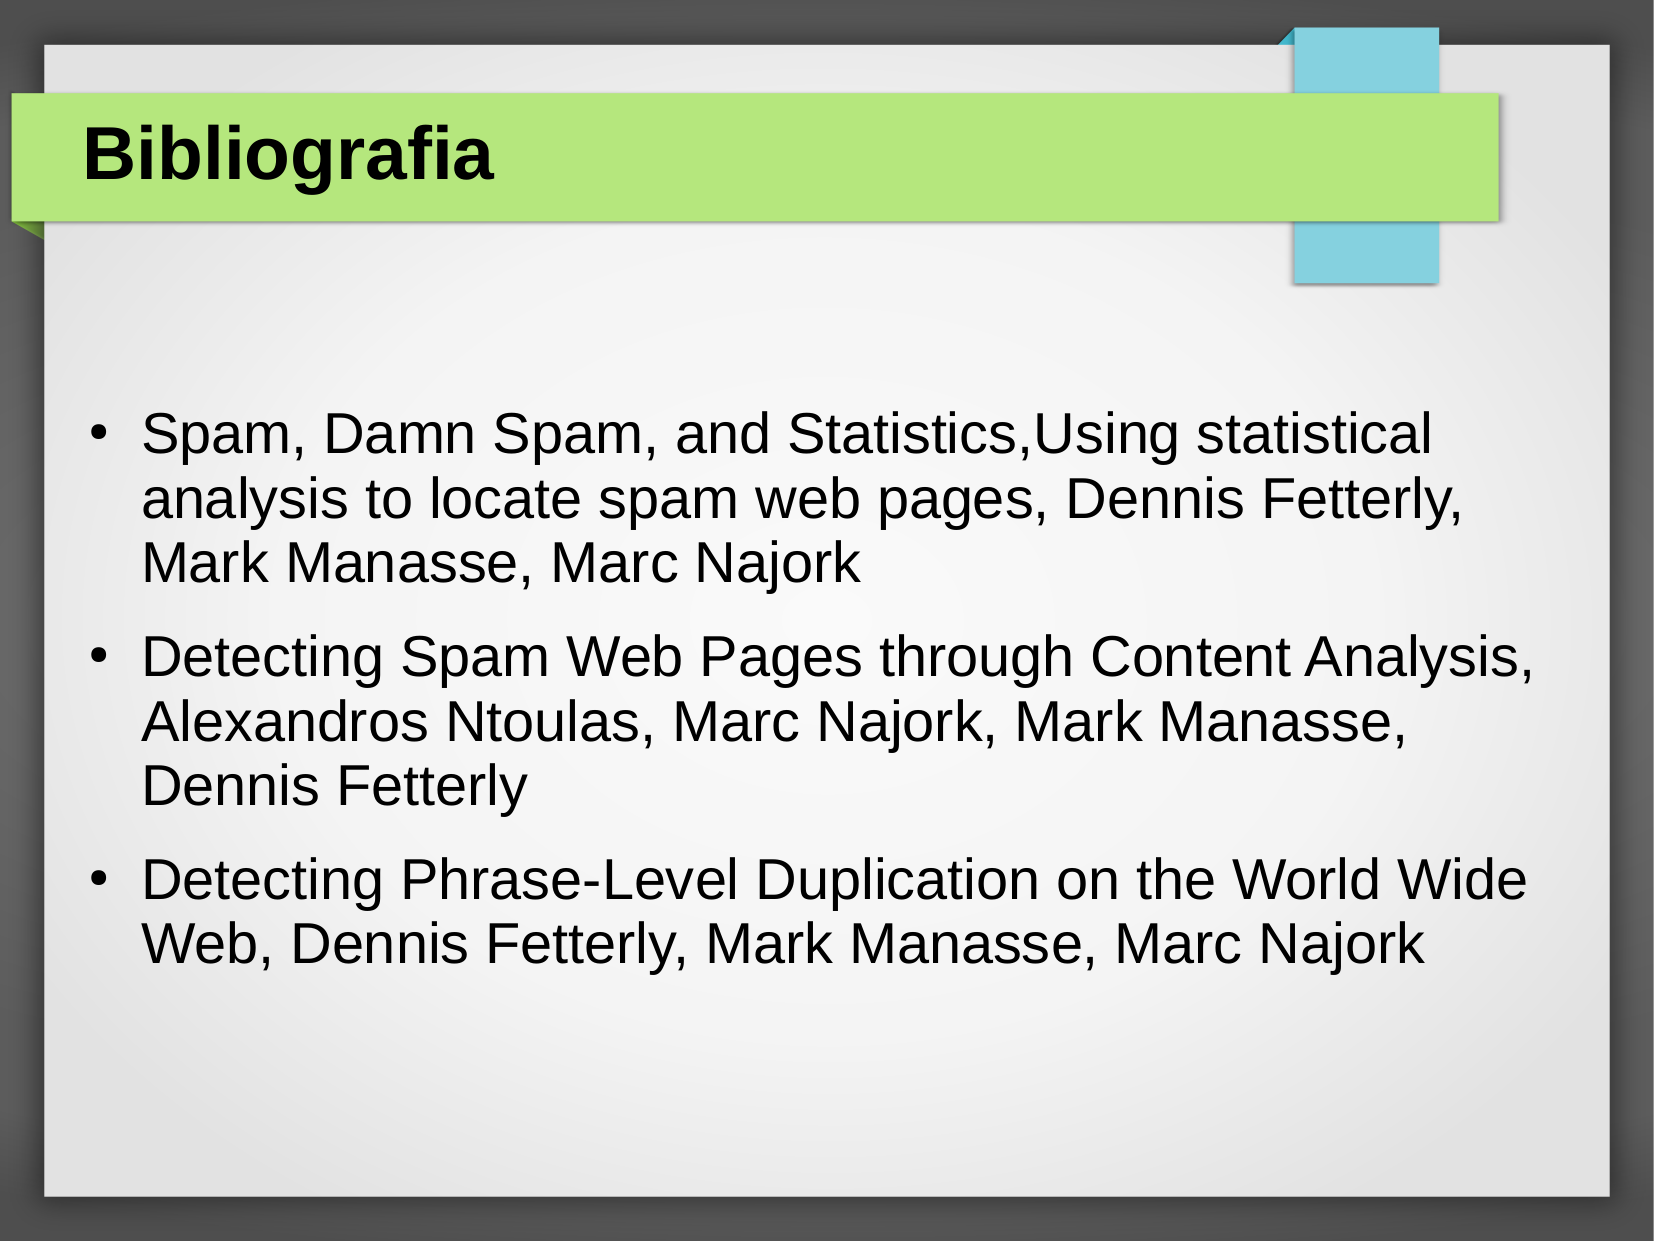

# Bibliografia
Spam, Damn Spam, and Statistics,Using statistical analysis to locate spam web pages, Dennis Fetterly, Mark Manasse, Marc Najork
Detecting Spam Web Pages through Content Analysis, Alexandros Ntoulas, Marc Najork, Mark Manasse, Dennis Fetterly
Detecting Phrase-Level Duplication on the World Wide Web, Dennis Fetterly, Mark Manasse, Marc Najork